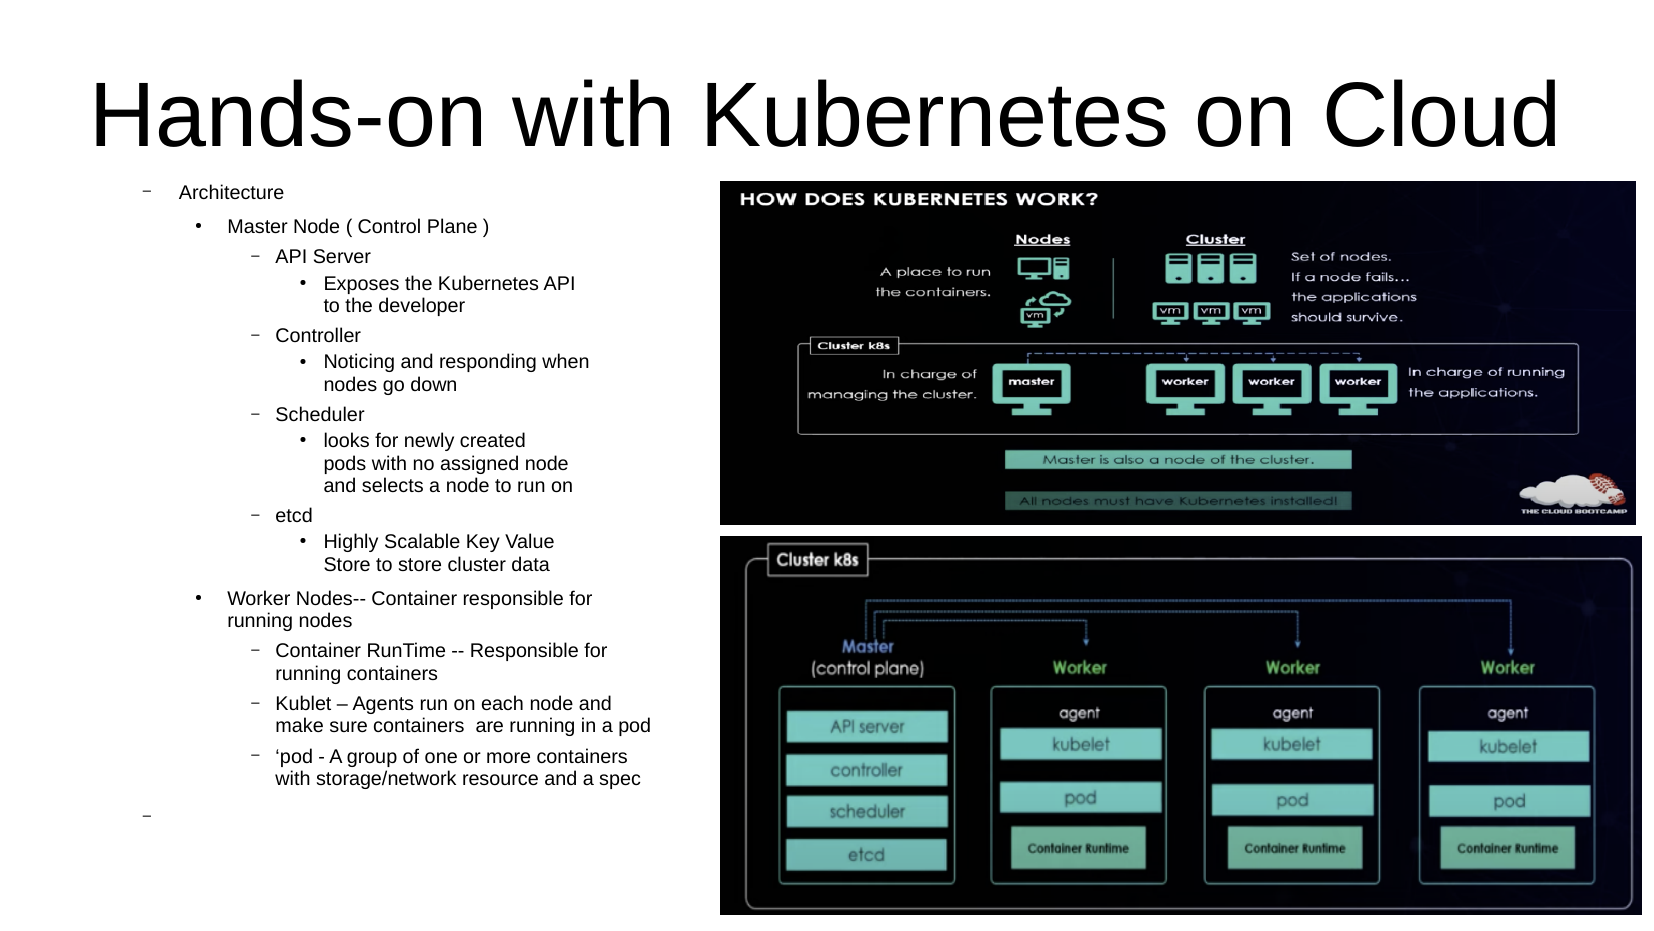

# Hands-on with Kubernetes on Cloud
Architecture
Master Node ( Control Plane )
API Server
Exposes the Kubernetes API
to the developer
Controller
Noticing and responding when
nodes go down
Scheduler
looks for newly created
pods with no assigned node
and selects a node to run on
etcd
Highly Scalable Key Value
Store to store cluster data
Worker Nodes-- Container responsible for
running nodes
Container RunTime -- Responsible for
running containers
Kublet – Agents run on each node and
make sure containers are running in a pod
‘pod - A group of one or more containers
with storage/network resource and a spec